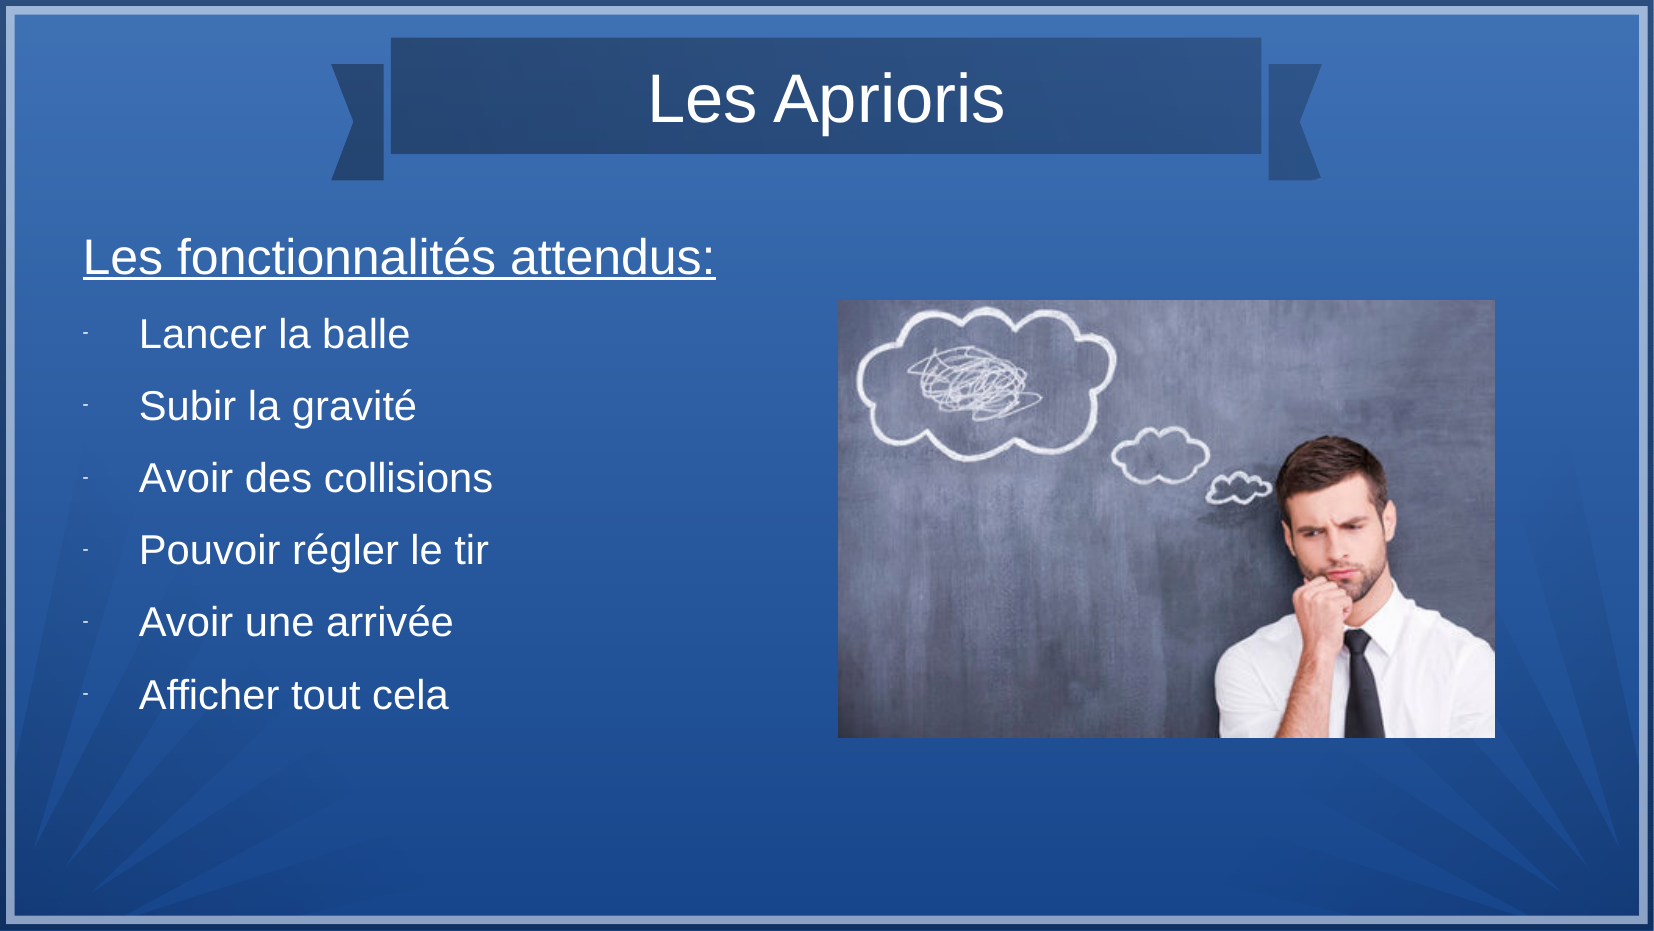

# Les Aprioris
Les fonctionnalités attendus:
Lancer la balle
Subir la gravité
Avoir des collisions
Pouvoir régler le tir
Avoir une arrivée
Afficher tout cela